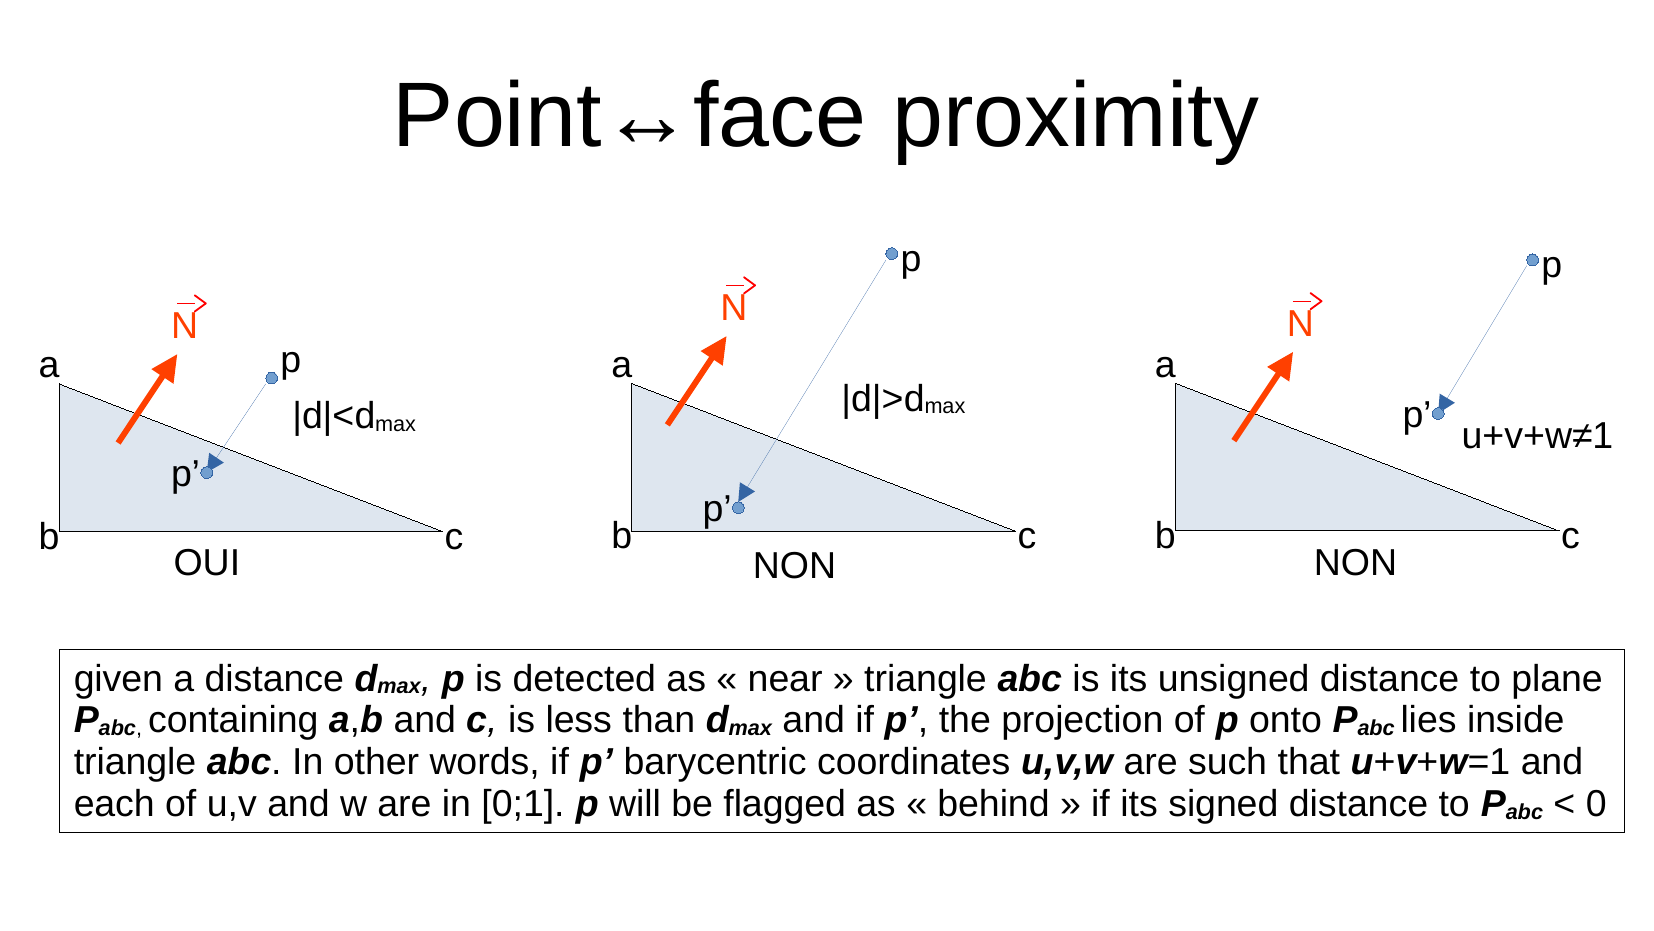

# Point↔face proximity
p
p
N
N
N
p
a
a
a
|d|>dmax
p’
|d|<dmax
u+v+w≠1
p’
p’
b
c
b
c
b
c
OUI
NON
NON
given a distance dmax, p is detected as « near » triangle abc is its unsigned distance to plane
Pabc, containing a,b and c, is less than dmax and if p’, the projection of p onto Pabc lies inside
triangle abc. In other words, if p’ barycentric coordinates u,v,w are such that u+v+w=1 and
each of u,v and w are in [0;1]. p will be flagged as « behind » if its signed distance to Pabc < 0